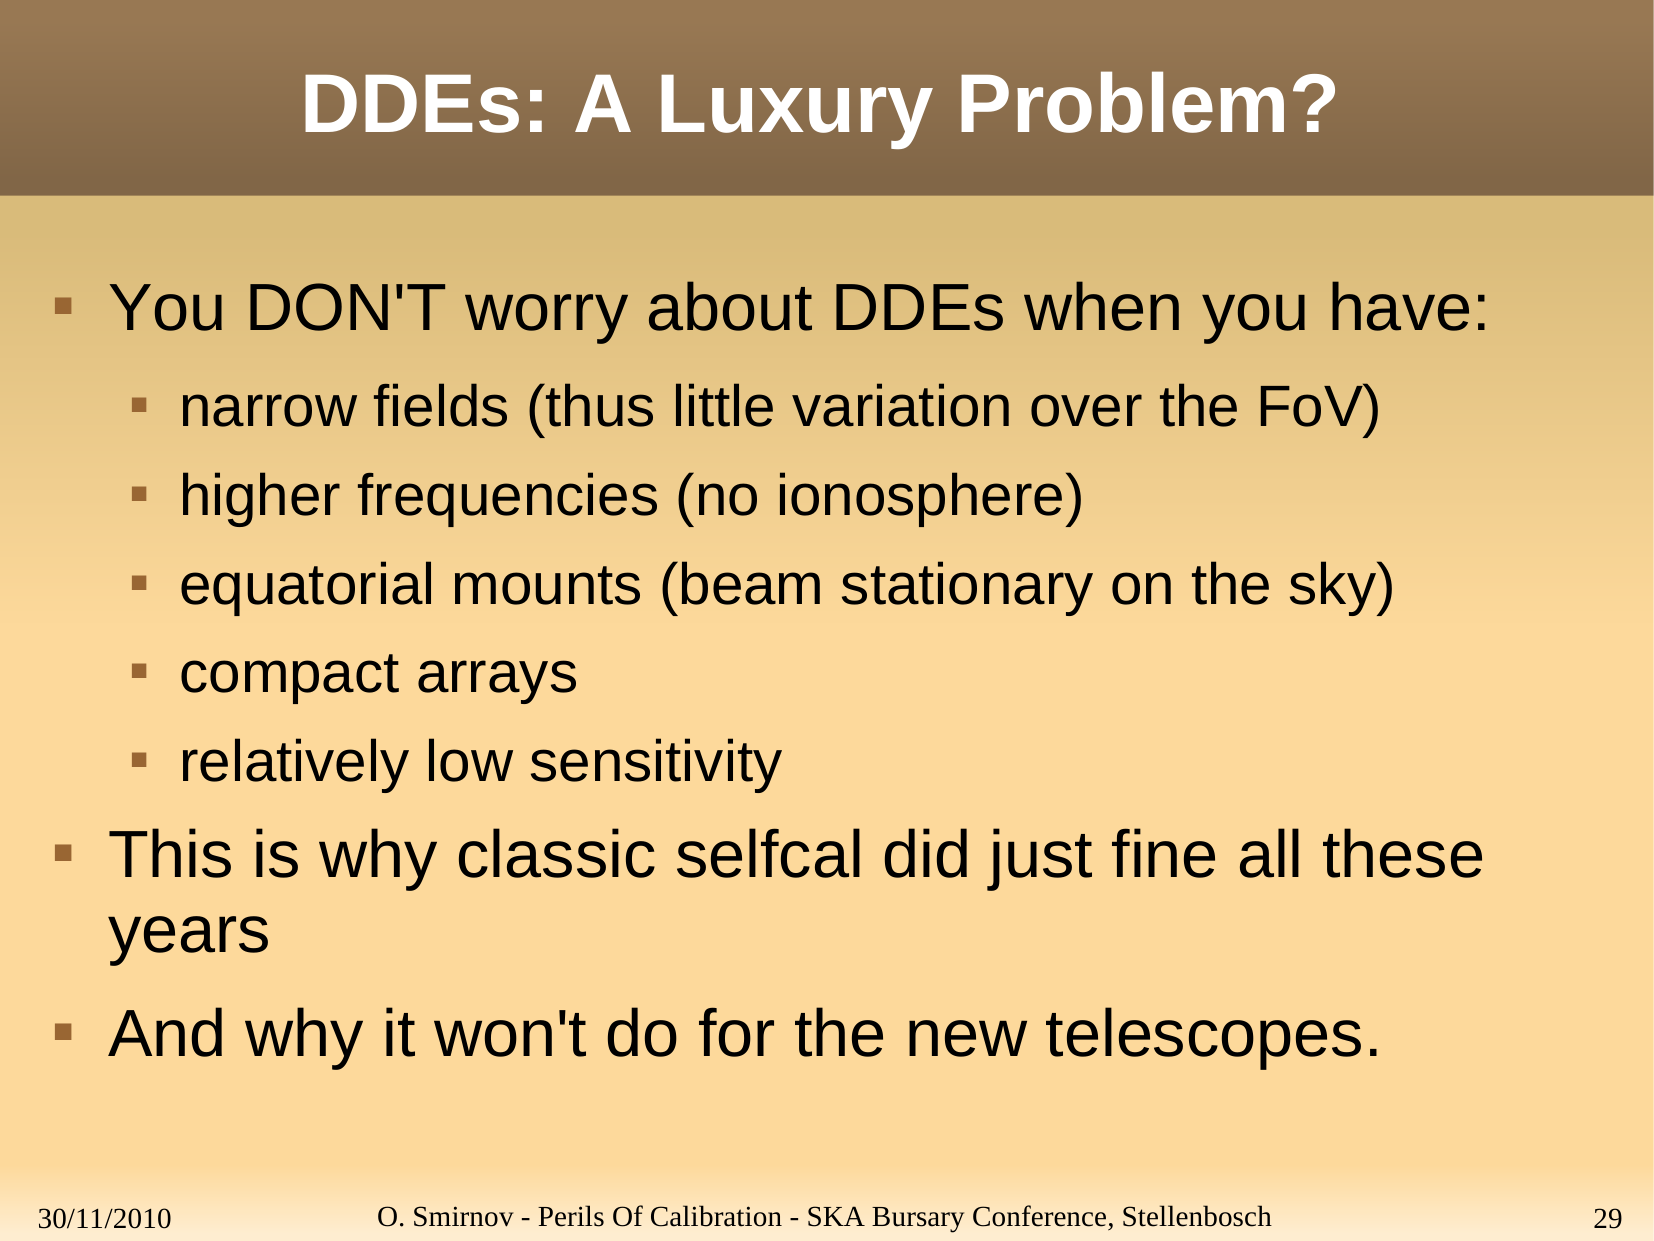

# DDEs: A Luxury Problem?
You DON'T worry about DDEs when you have:
narrow fields (thus little variation over the FoV)
higher frequencies (no ionosphere)
equatorial mounts (beam stationary on the sky)
compact arrays
relatively low sensitivity
This is why classic selfcal did just fine all these years
And why it won't do for the new telescopes.
O. Smirnov - Perils Of Calibration - SKA Bursary Conference, Stellenbosch
30/11/2010
29